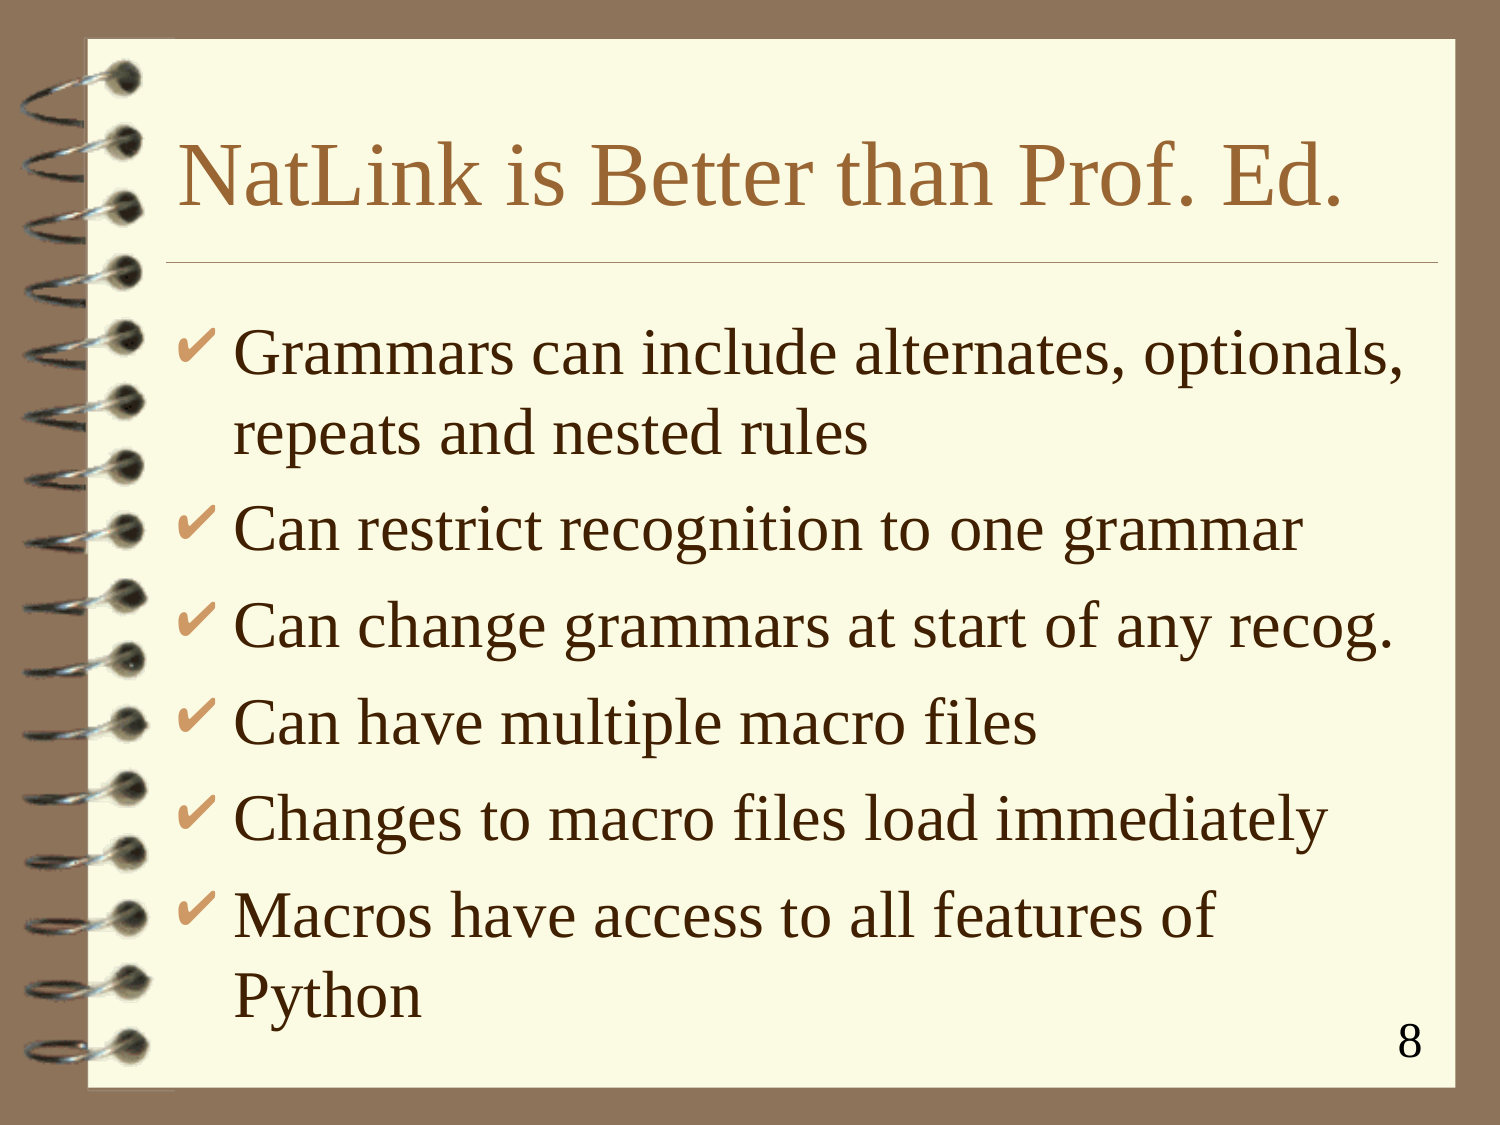

# NatLink is Better than Prof. Ed.
Grammars can include alternates, optionals, repeats and nested rules
Can restrict recognition to one grammar
Can change grammars at start of any recog.
Can have multiple macro files
Changes to macro files load immediately
Macros have access to all features of Python
8